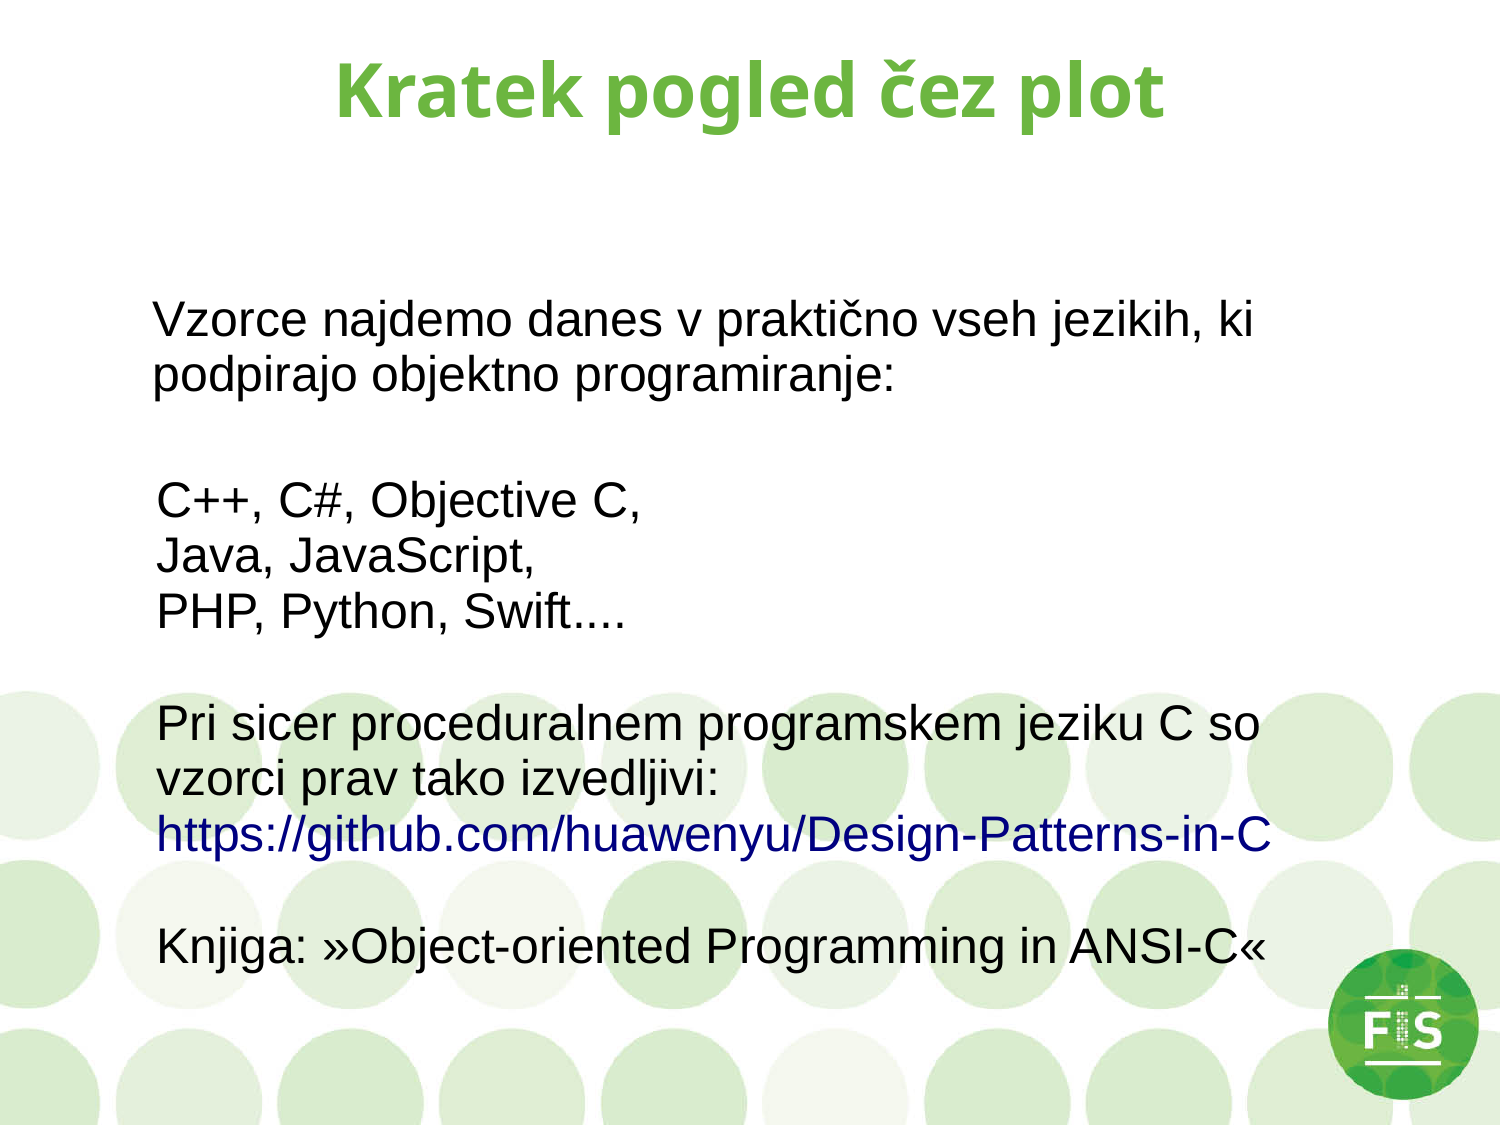

# Kratek pogled čez plot
Vzorce najdemo danes v praktično vseh jezikih, ki
podpirajo objektno programiranje:
C++, C#, Objective C,
Java, JavaScript,
PHP, Python, Swift....
Pri sicer proceduralnem programskem jeziku C so vzorci prav tako izvedljivi:
https://github.com/huawenyu/Design-Patterns-in-C
Knjiga: »Object-oriented Programming in ANSI-C«